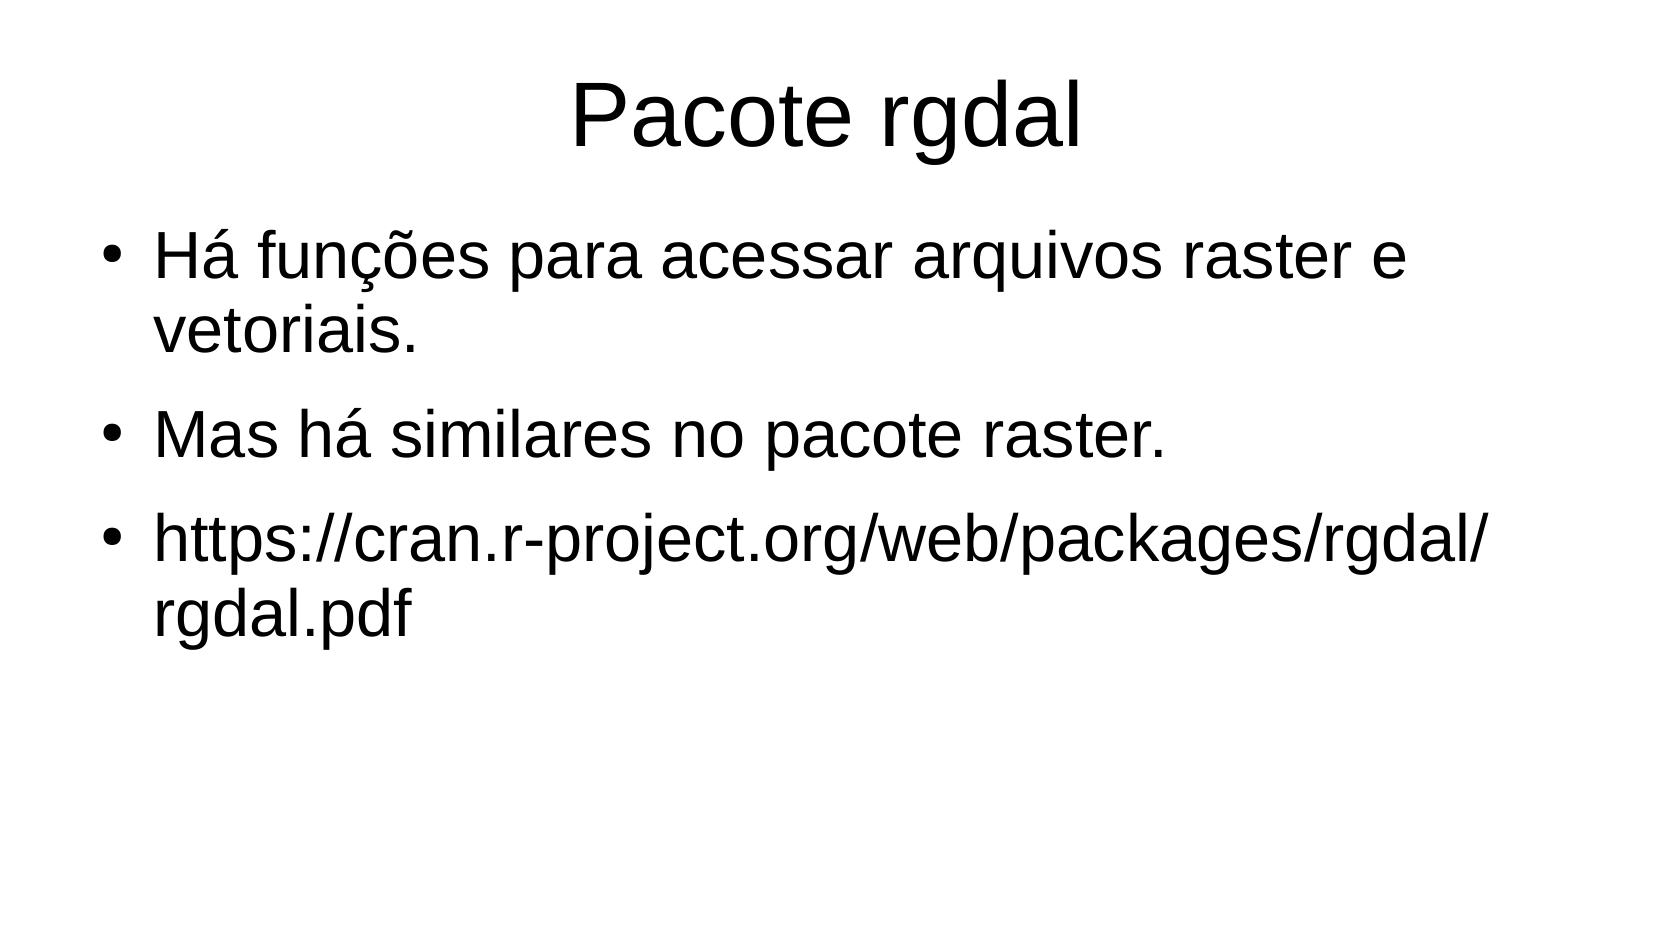

# Pacote rgdal
Há funções para acessar arquivos raster e vetoriais.
Mas há similares no pacote raster.
https://cran.r-project.org/web/packages/rgdal/rgdal.pdf